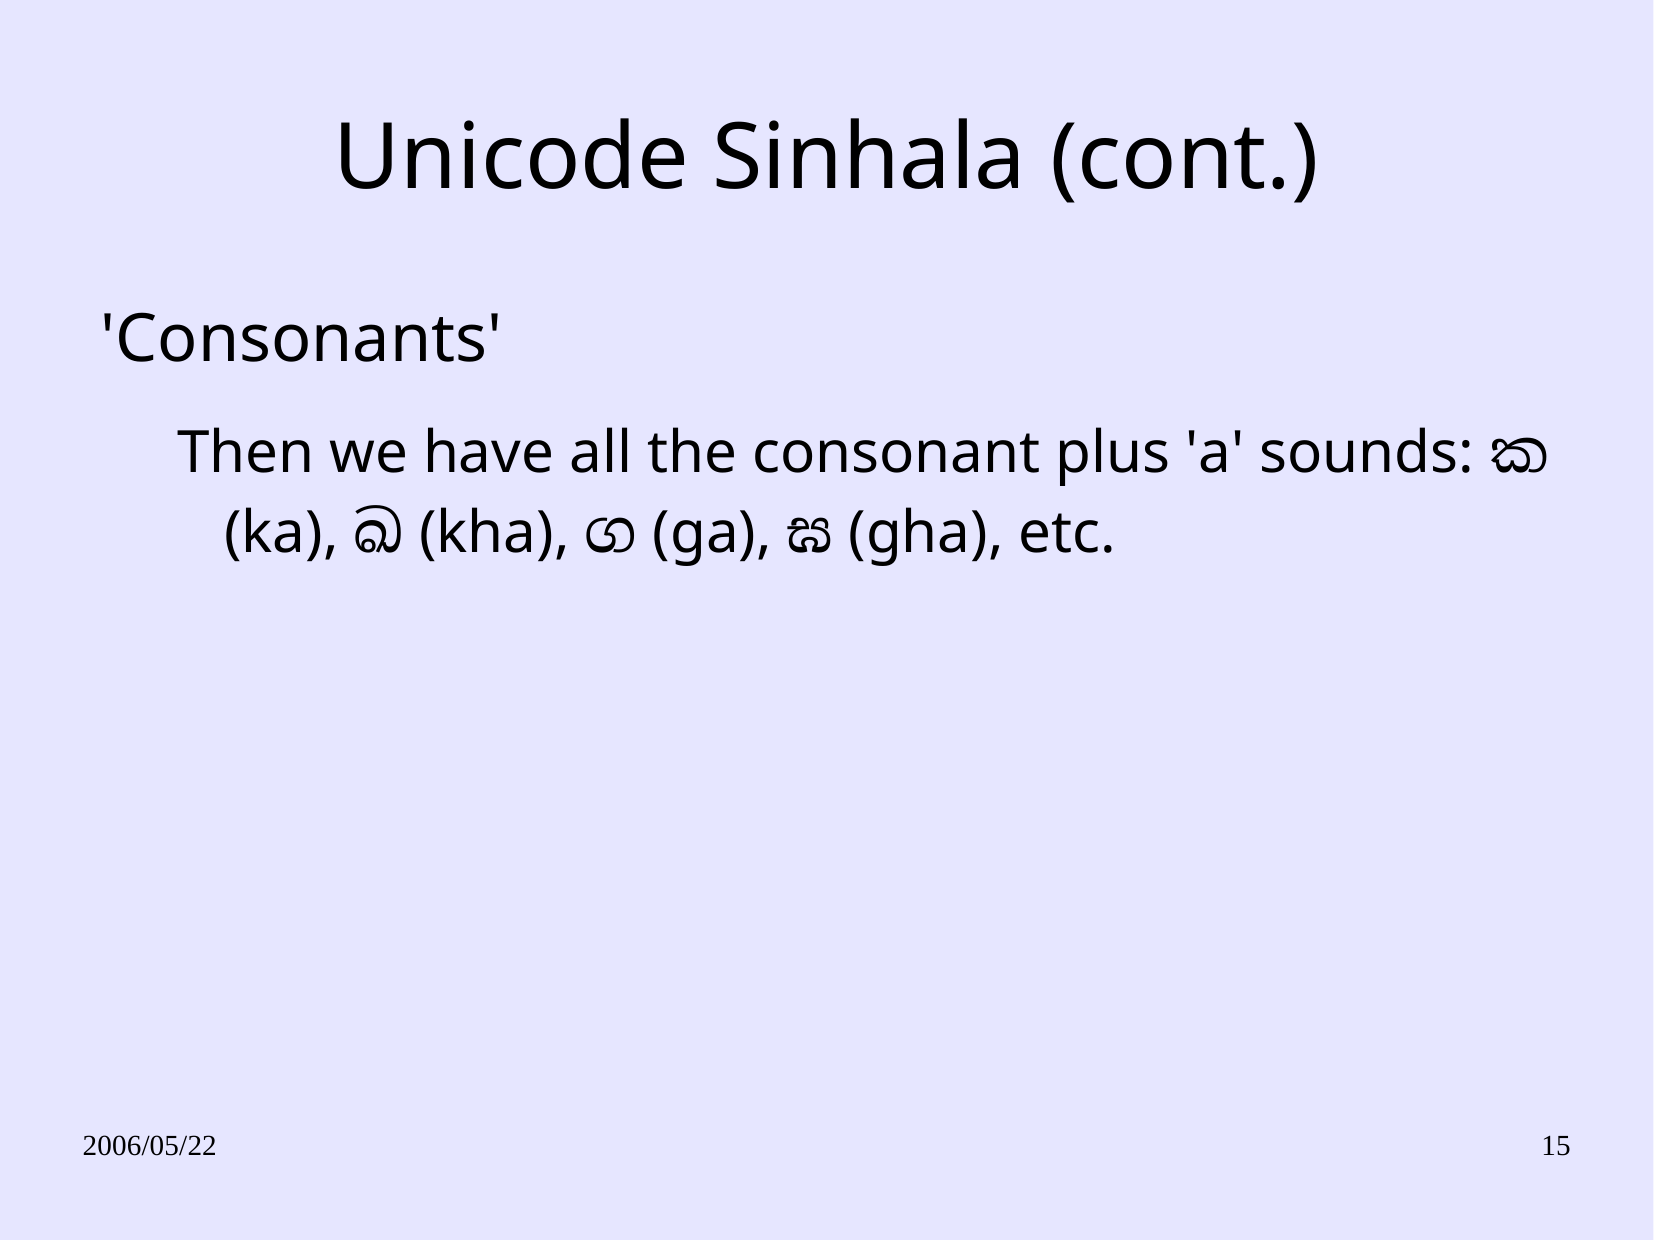

# Unicode Sinhala (cont.)
'Consonants'
Then we have all the consonant plus 'a' sounds: ක (ka), ඛ (kha), ග (ga), ඝ (gha), etc.
2006/05/22
15